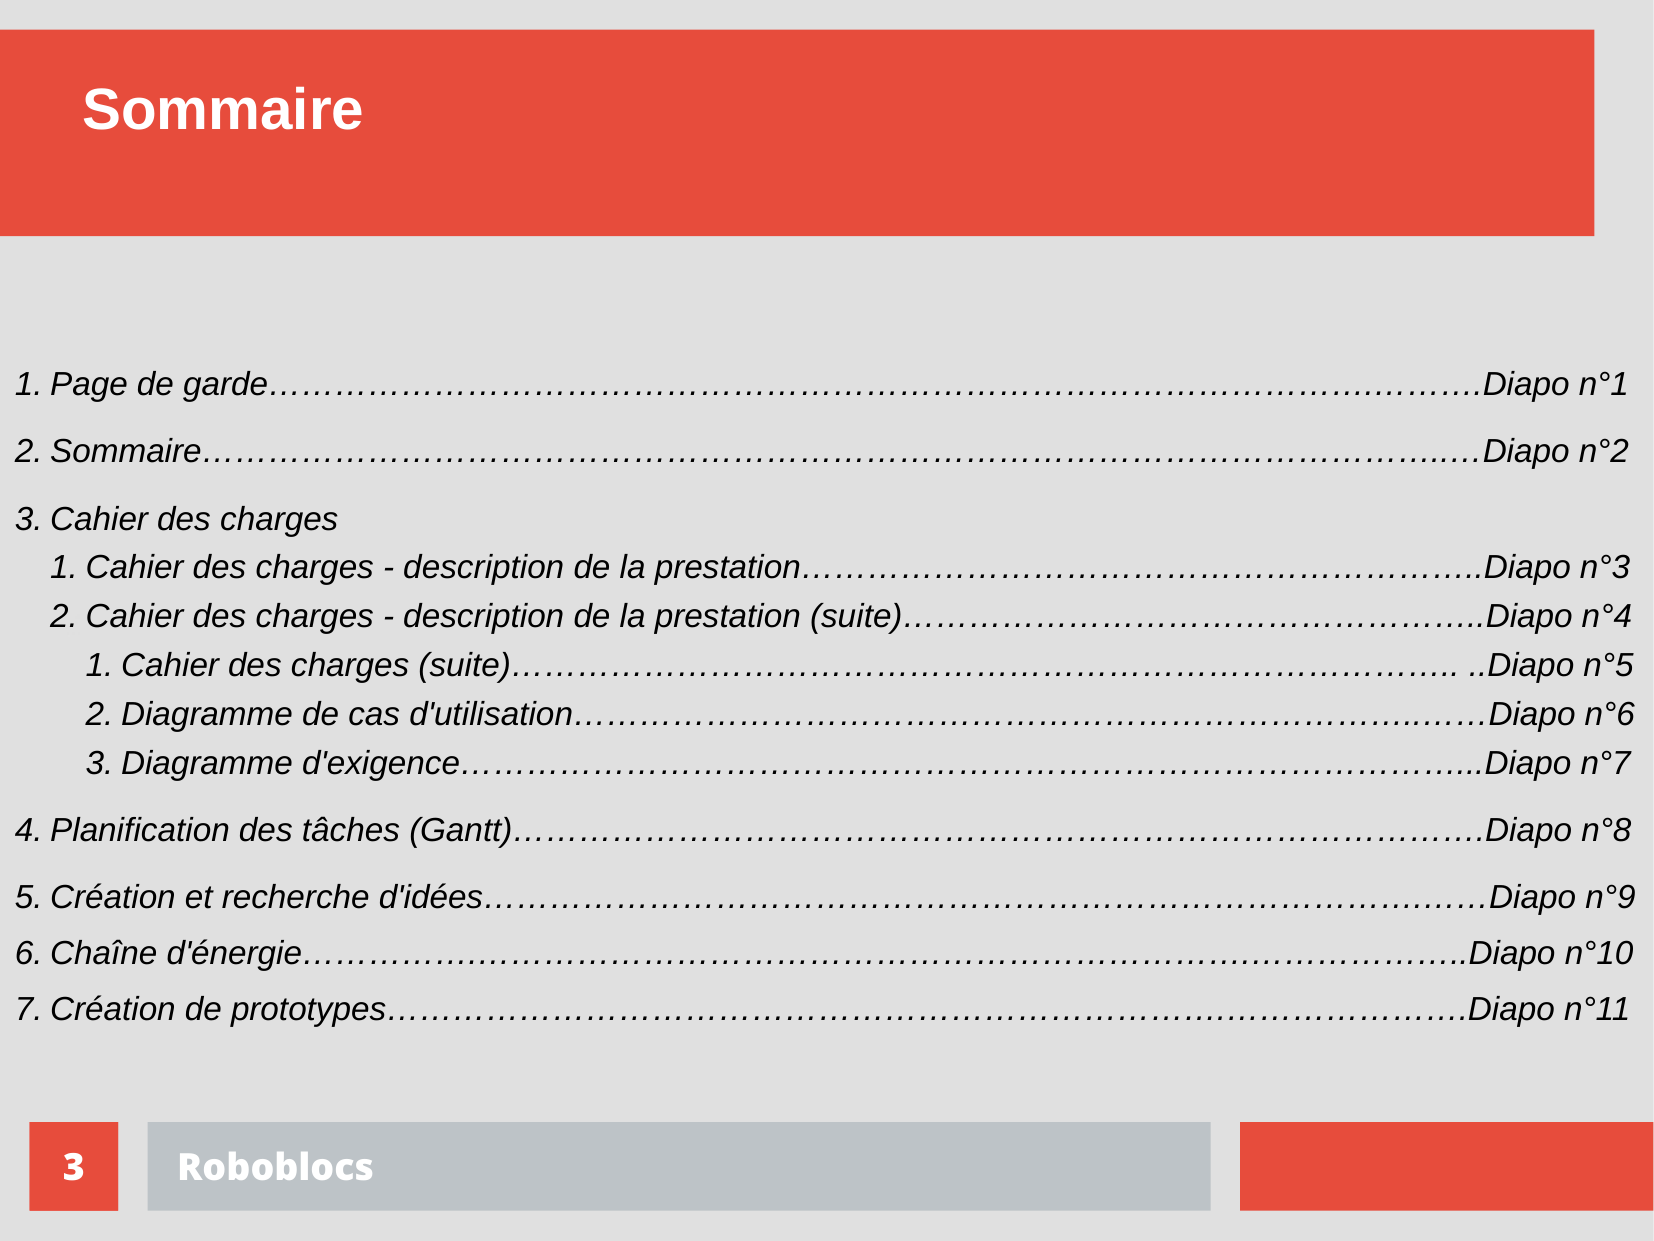

# Sommaire
Page de garde……………………………………………………………………………………….……….Diapo n°1
Sommaire…………………………………………………………………………………………………..…Diapo n°2
Cahier des charges
Cahier des charges - description de la prestation……………………………………………………..Diapo n°3
Cahier des charges - description de la prestation (suite)……………………………………………..Diapo n°4
Cahier des charges (suite)………………………………………………………………………….. ..Diapo n°5
Diagramme de cas d'utilisation…………………………………………………………………..……Diapo n°6
Diagramme d'exigence………………………………………………………………………………...Diapo n°7
Planification des tâches (Gantt)…………………………………………………………………………….Diapo n°8
Création et recherche d'idées………………………………………………………………………….……Diapo n°9
Chaîne d'énergie…………….…………………………………………………………….………………..Diapo n°10
Création de prototypes………………………………………………………………….………………….Diapo n°11
3
Roboblocs